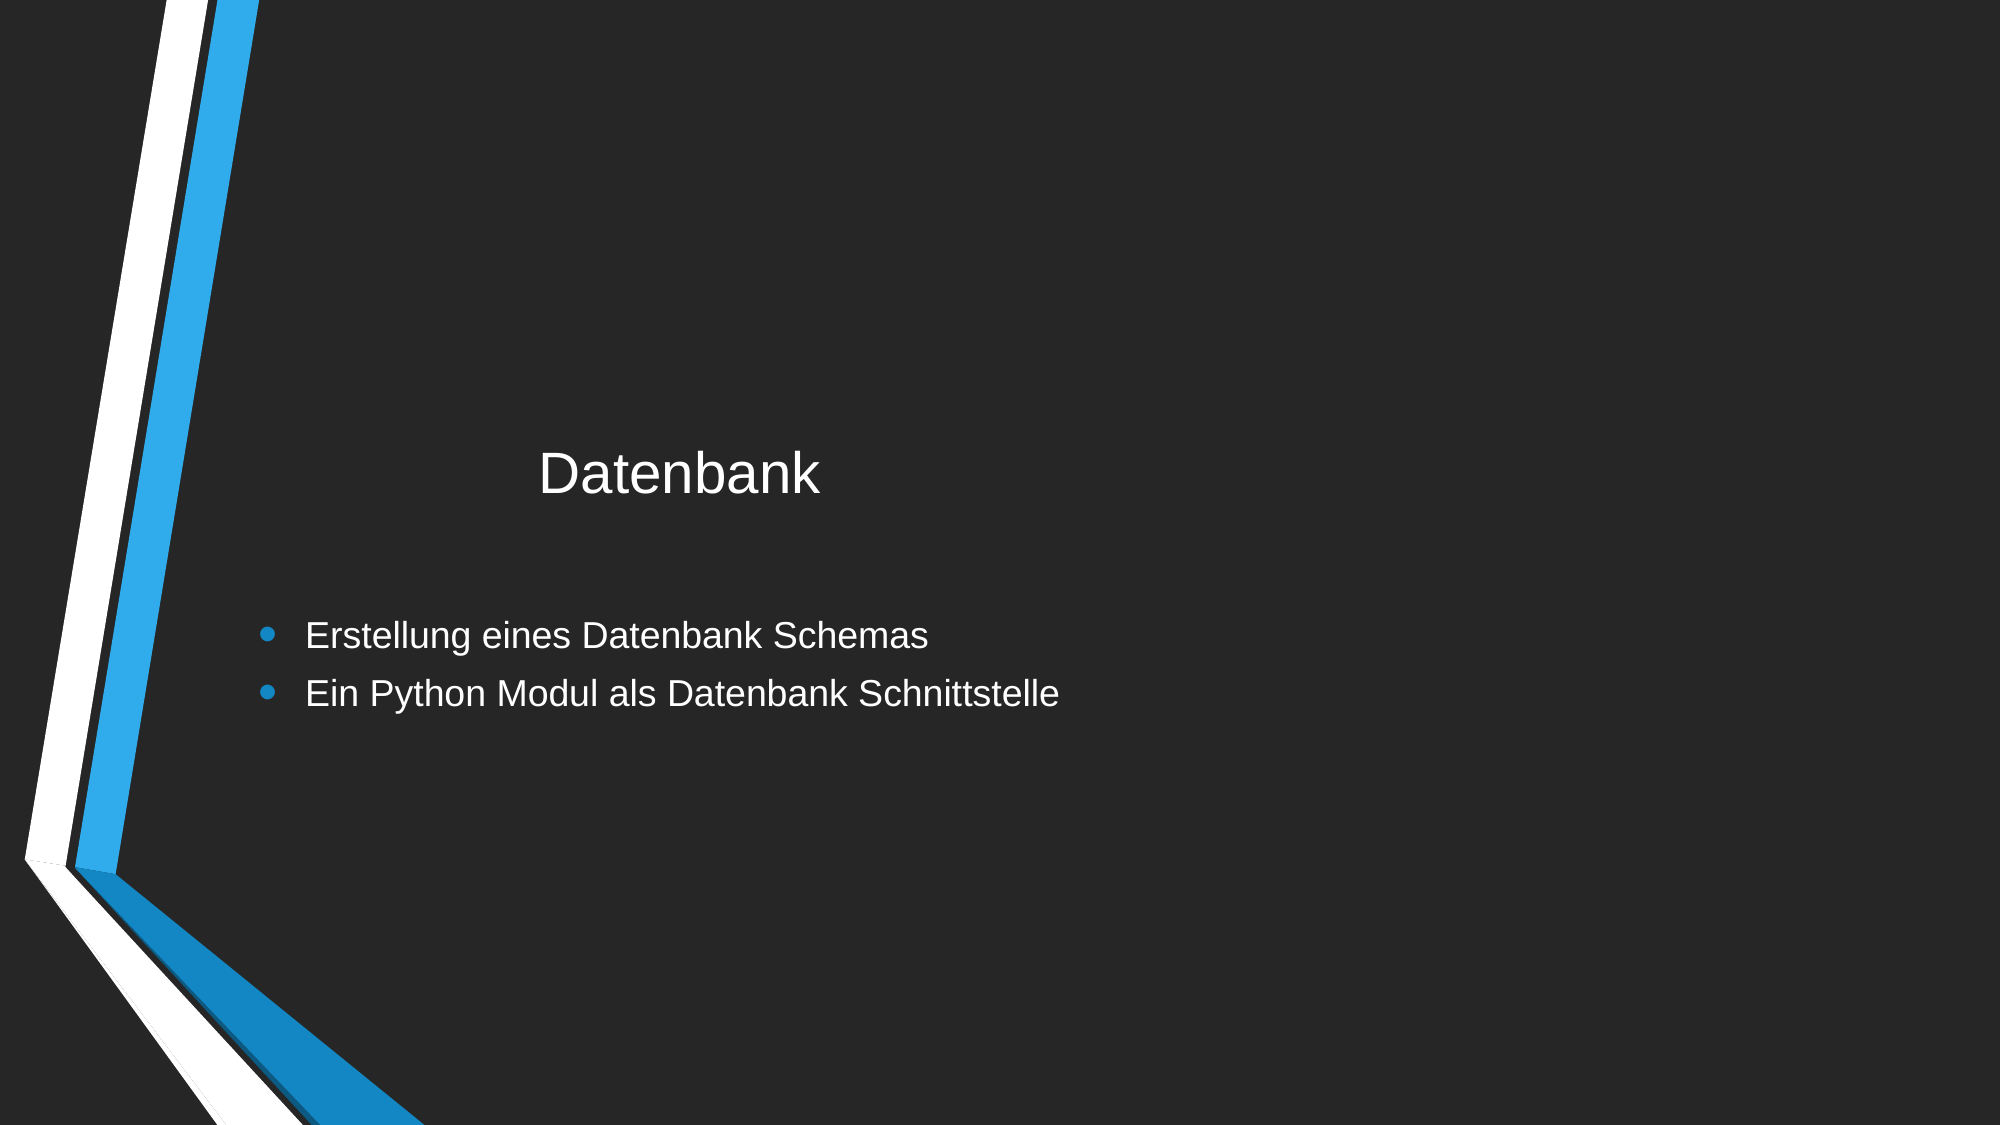

# Datenbank
Erstellung eines Datenbank Schemas
Ein Python Modul als Datenbank Schnittstelle